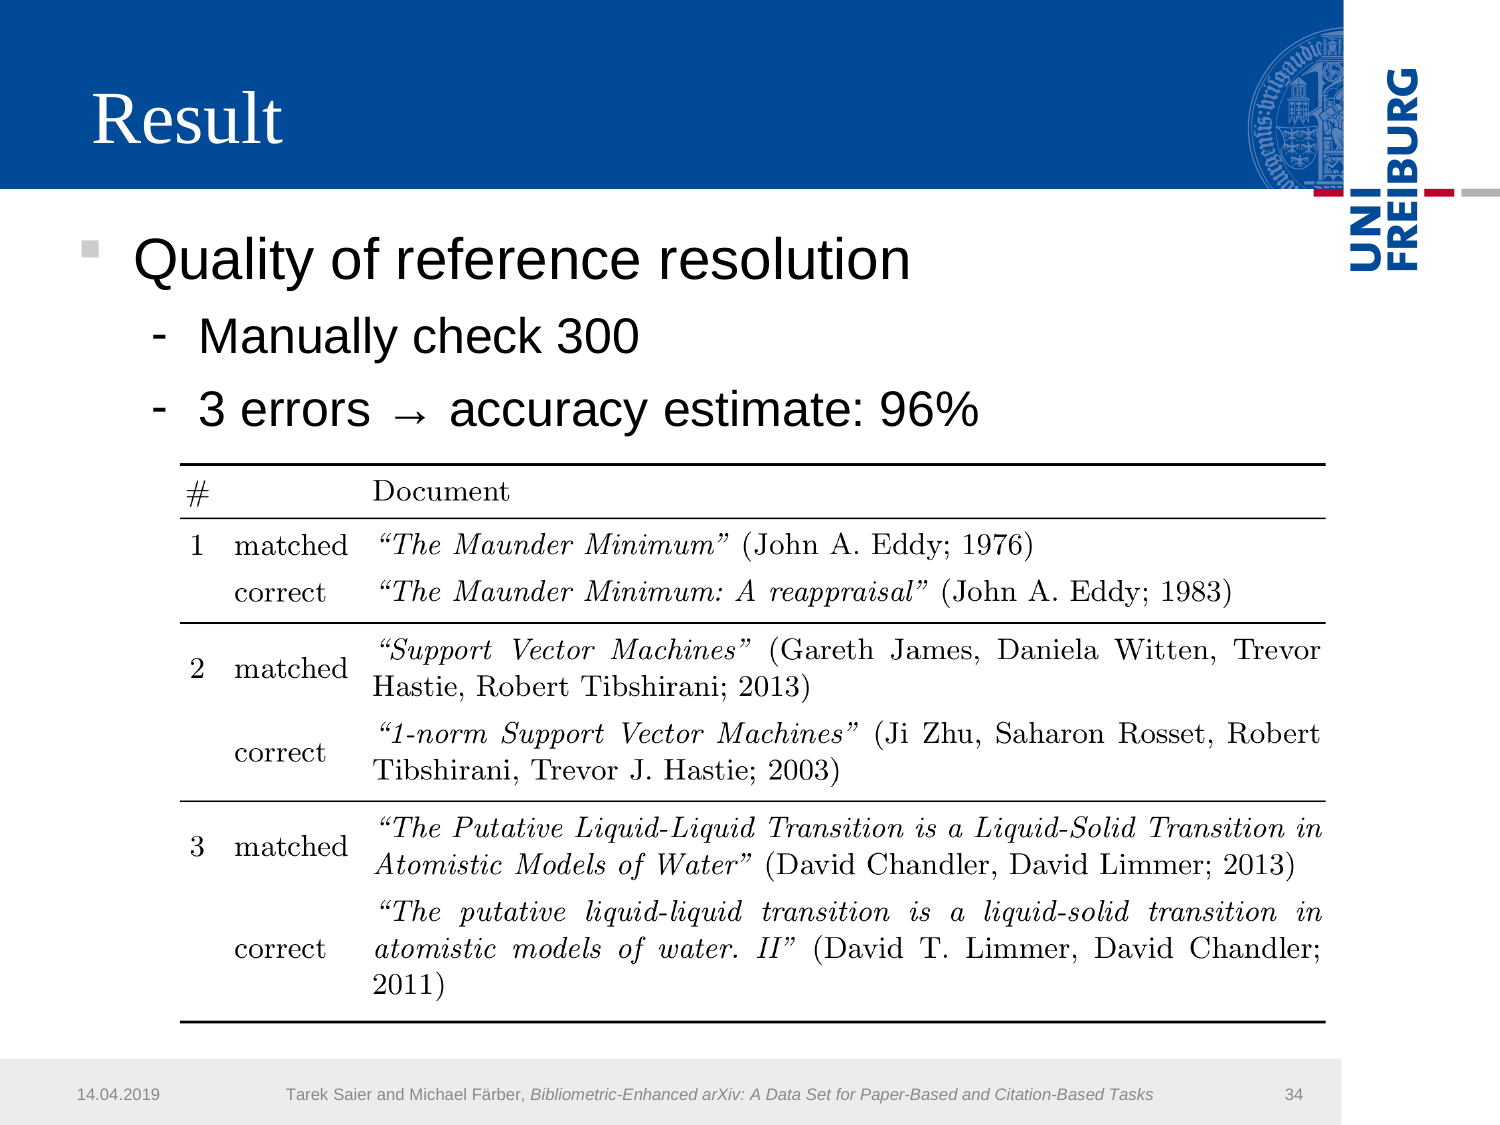

# Result
Quality of reference resolution
Manually check 300
3 errors → accuracy estimate: 96%
Präsentationstitel
34